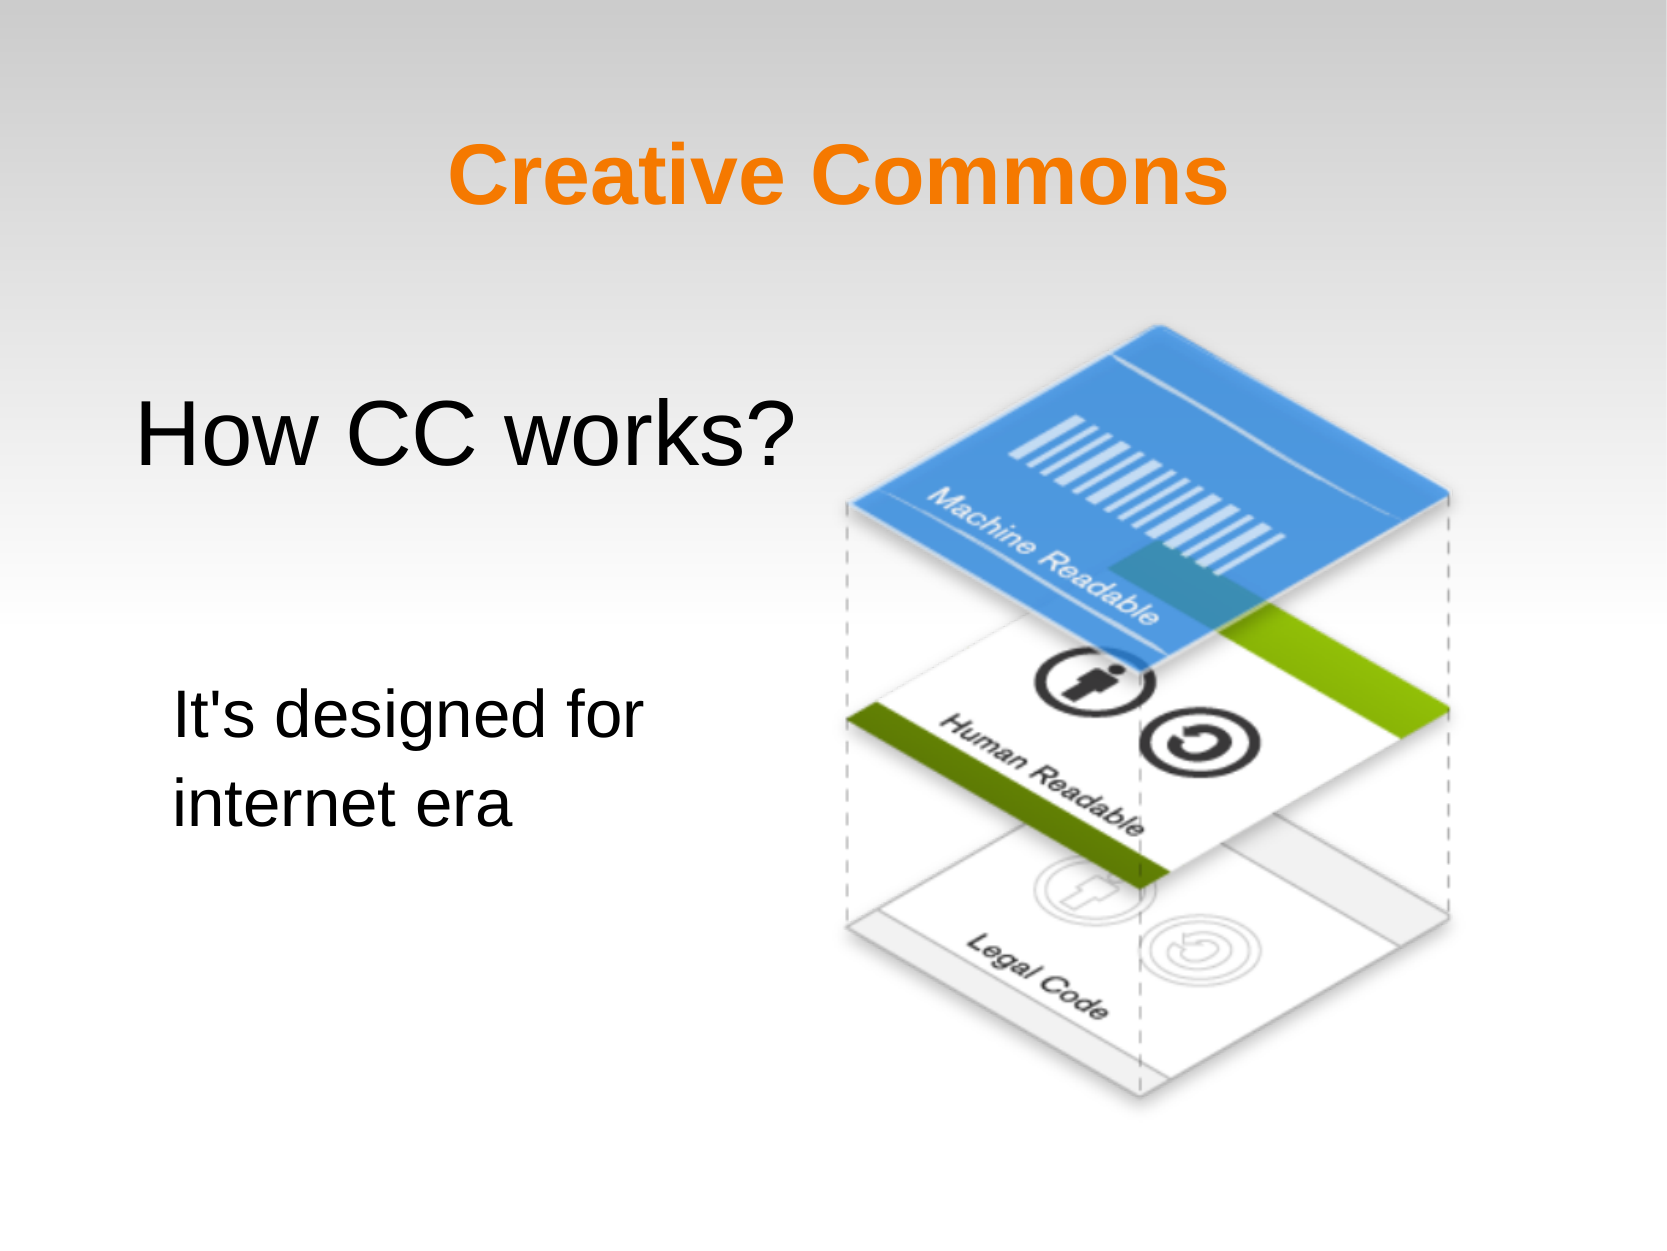

# Creative Commons
How CC works?
It's designed for internet era